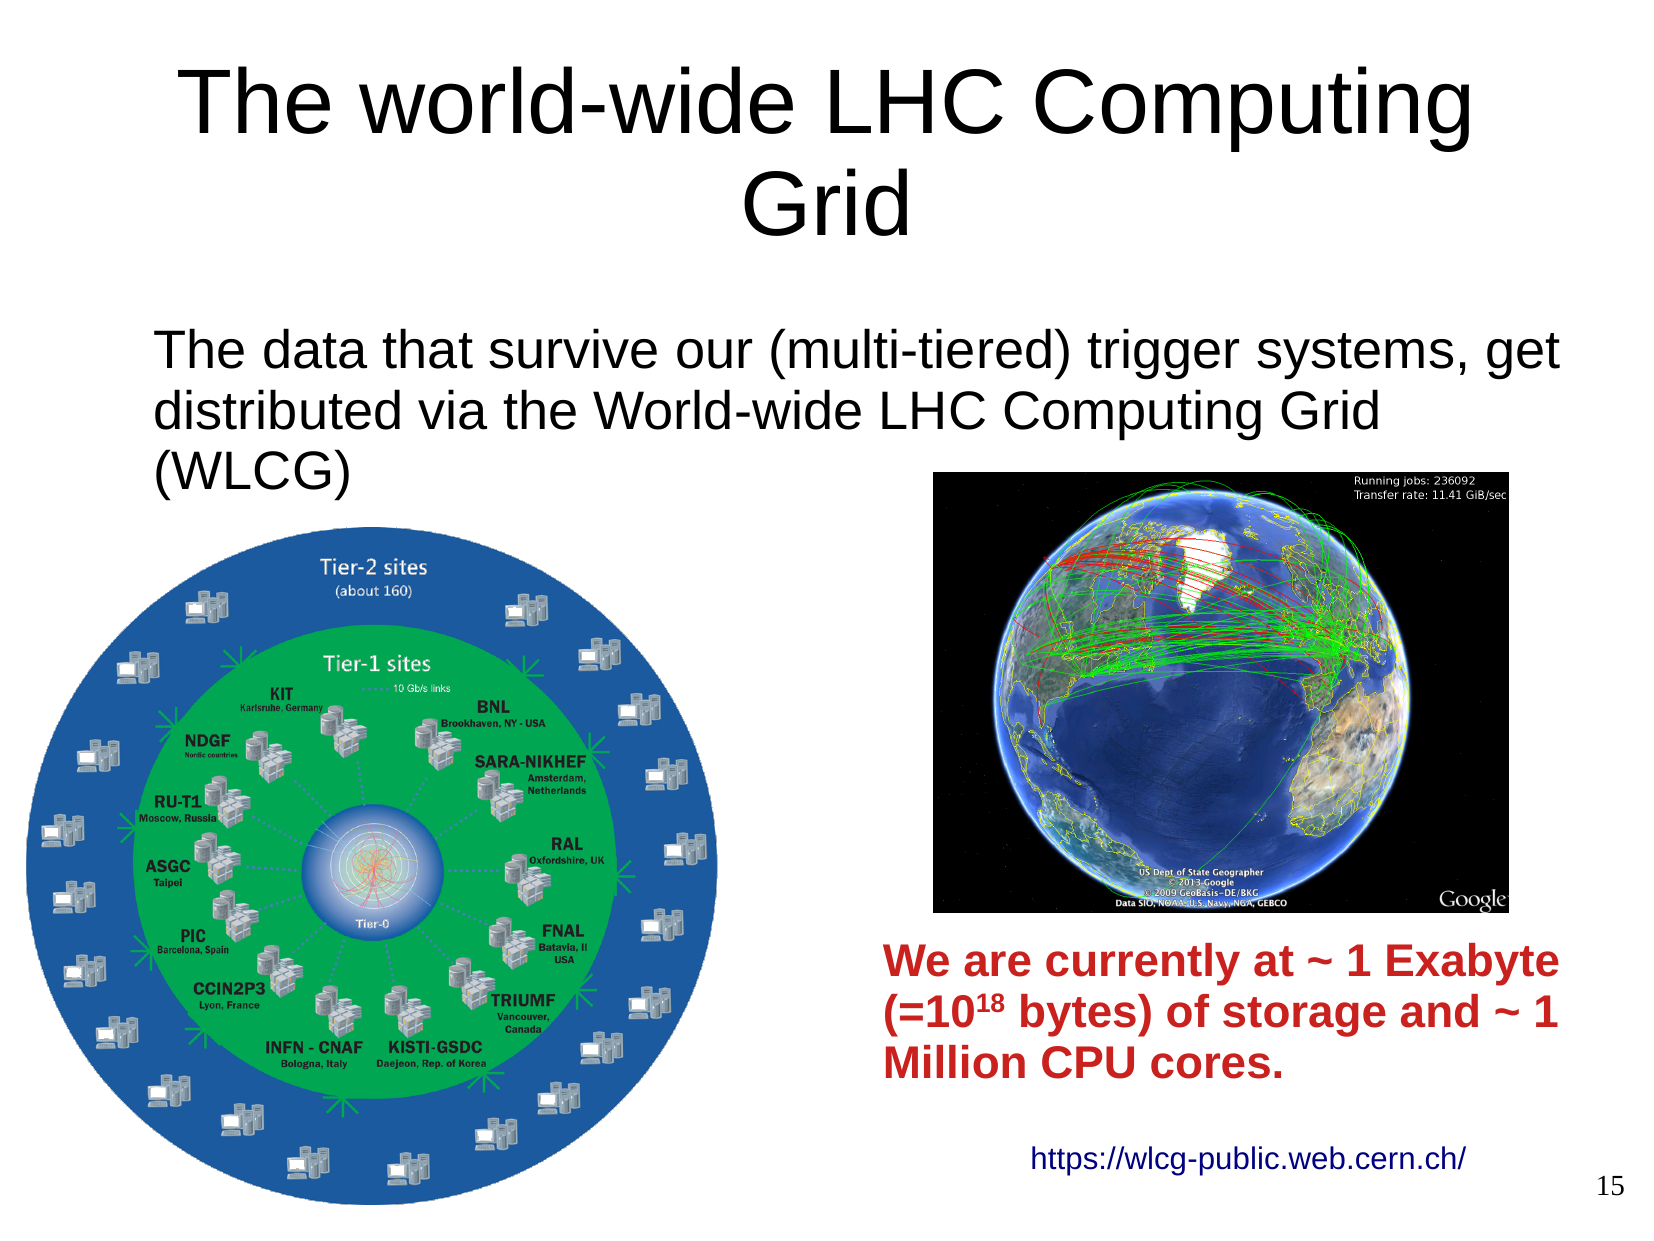

# The world-wide LHC Computing Grid
The data that survive our (multi-tiered) trigger systems, get distributed via the World-wide LHC Computing Grid (WLCG)
We are currently at ~ 1 Exabyte (=1018 bytes) of storage and ~ 1 Million CPU cores.
https://wlcg-public.web.cern.ch/
15